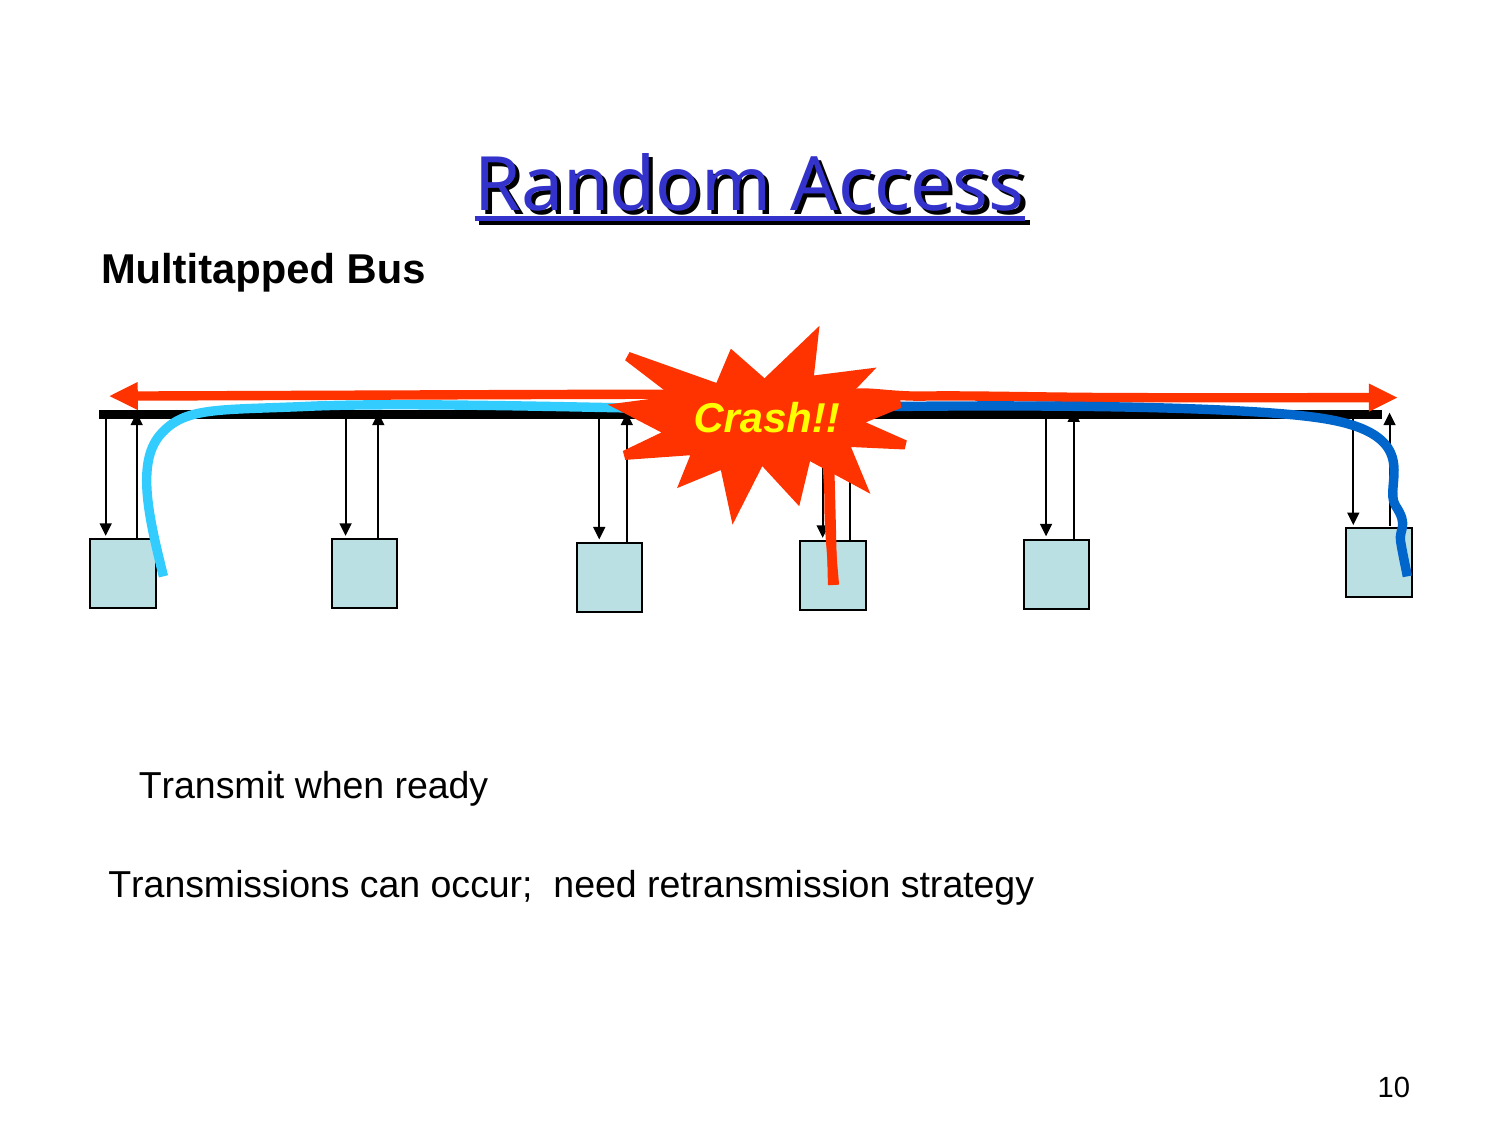

# Random Access
 Multitapped Bus
Crash!!
Transmit when ready
Transmissions can occur; need retransmission strategy
10